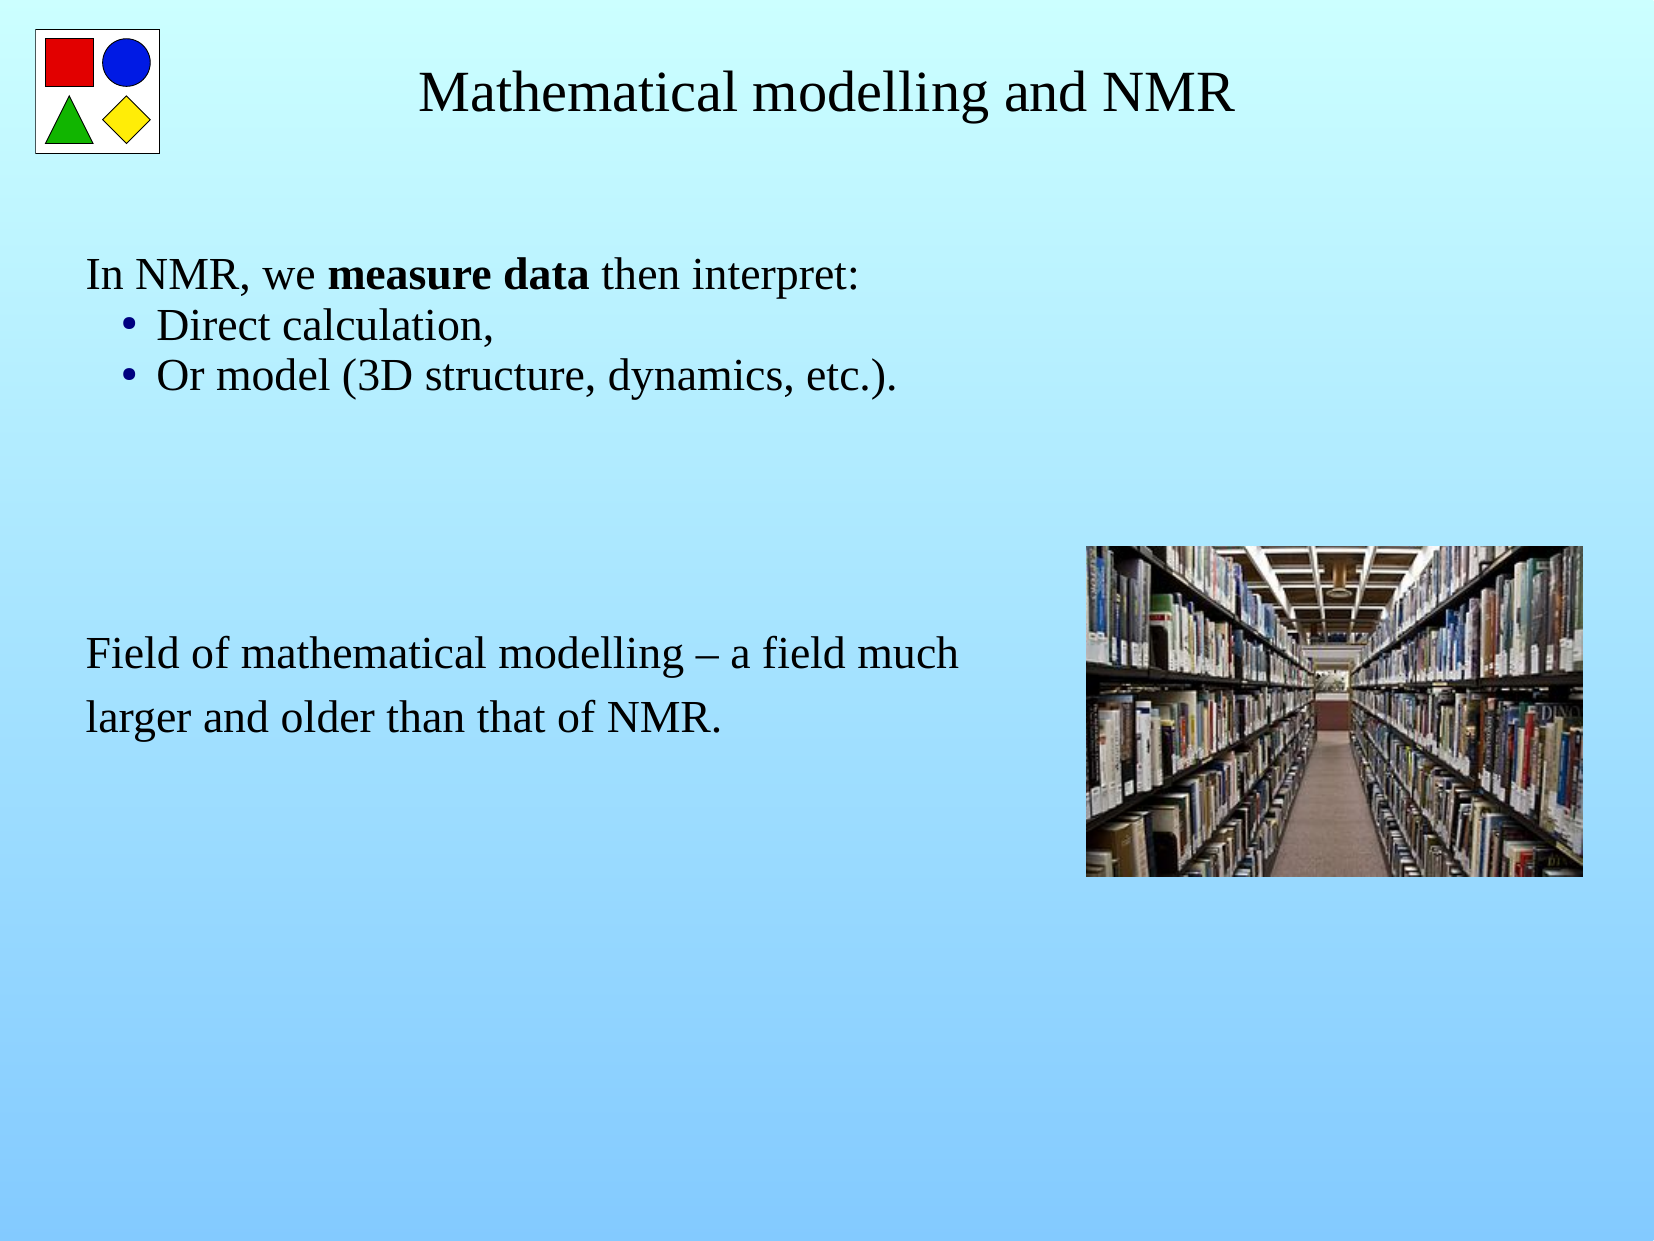

# Mathematical modelling and NMR
In NMR, we measure data then interpret:
Direct calculation,
Or model (3D structure, dynamics, etc.).
Field of mathematical modelling – a field much
larger and older than that of NMR.